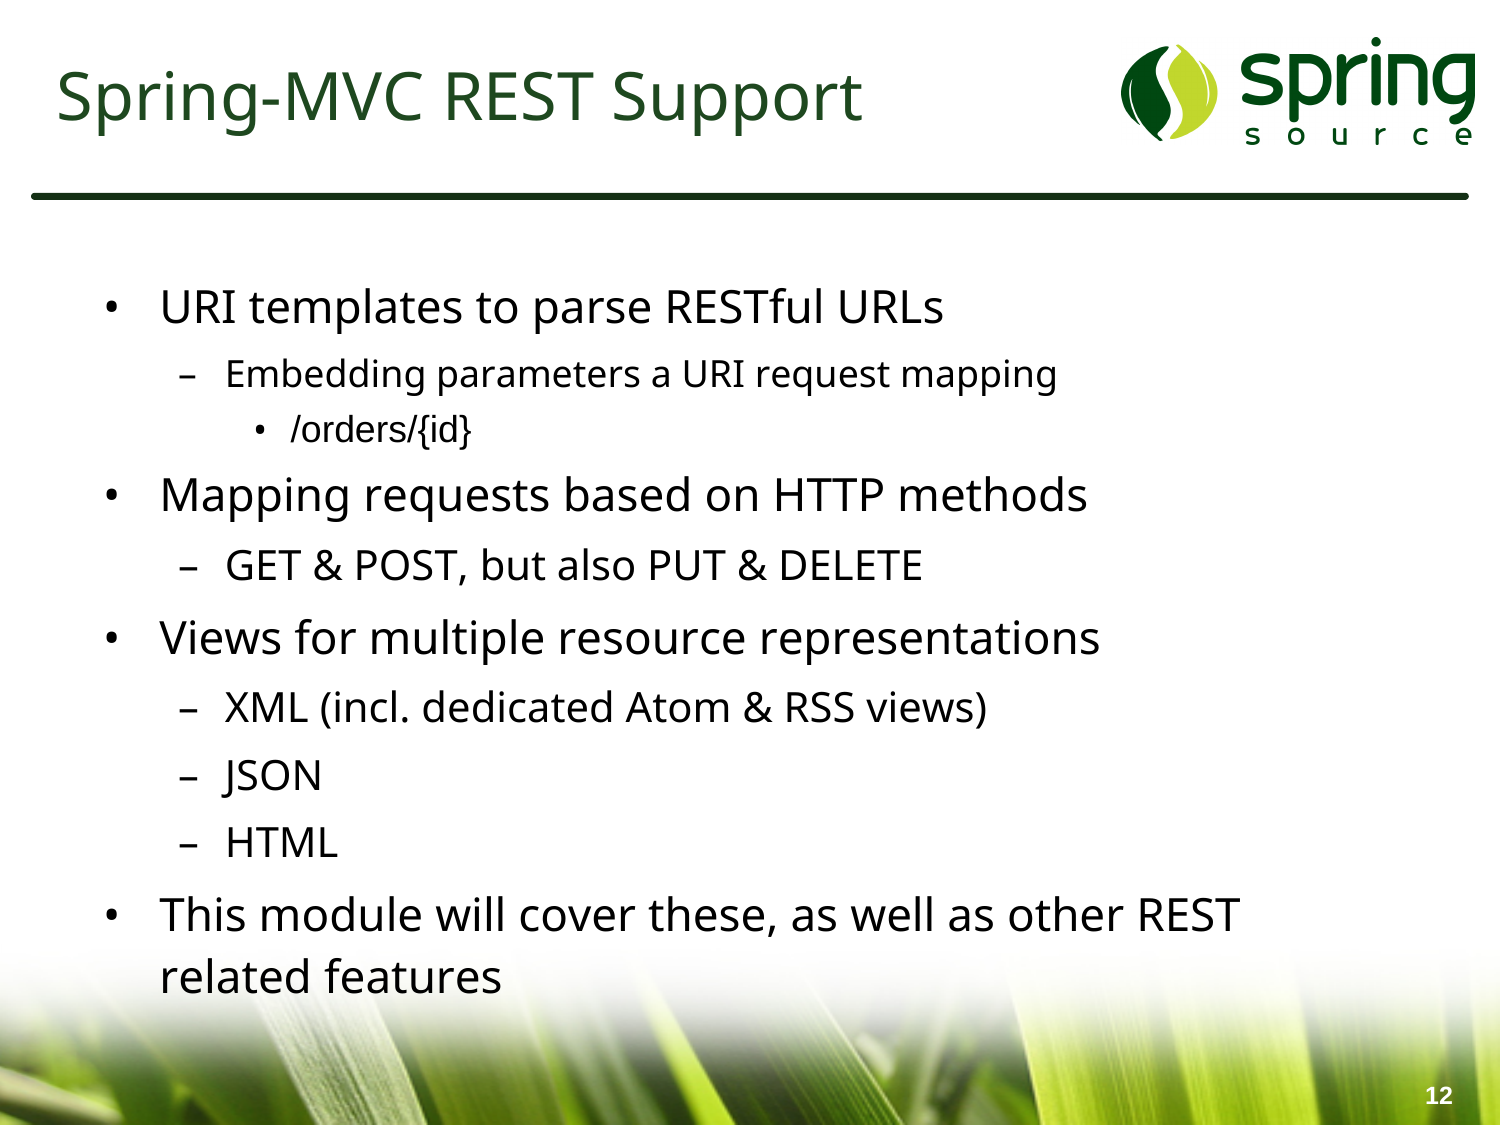

# Spring-MVC REST Support
URI templates to parse RESTful URLs
Embedding parameters a URI request mapping
/orders/{id}
Mapping requests based on HTTP methods
GET & POST, but also PUT & DELETE
Views for multiple resource representations
XML (incl. dedicated Atom & RSS views)
JSON
HTML
This module will cover these, as well as other REST related features